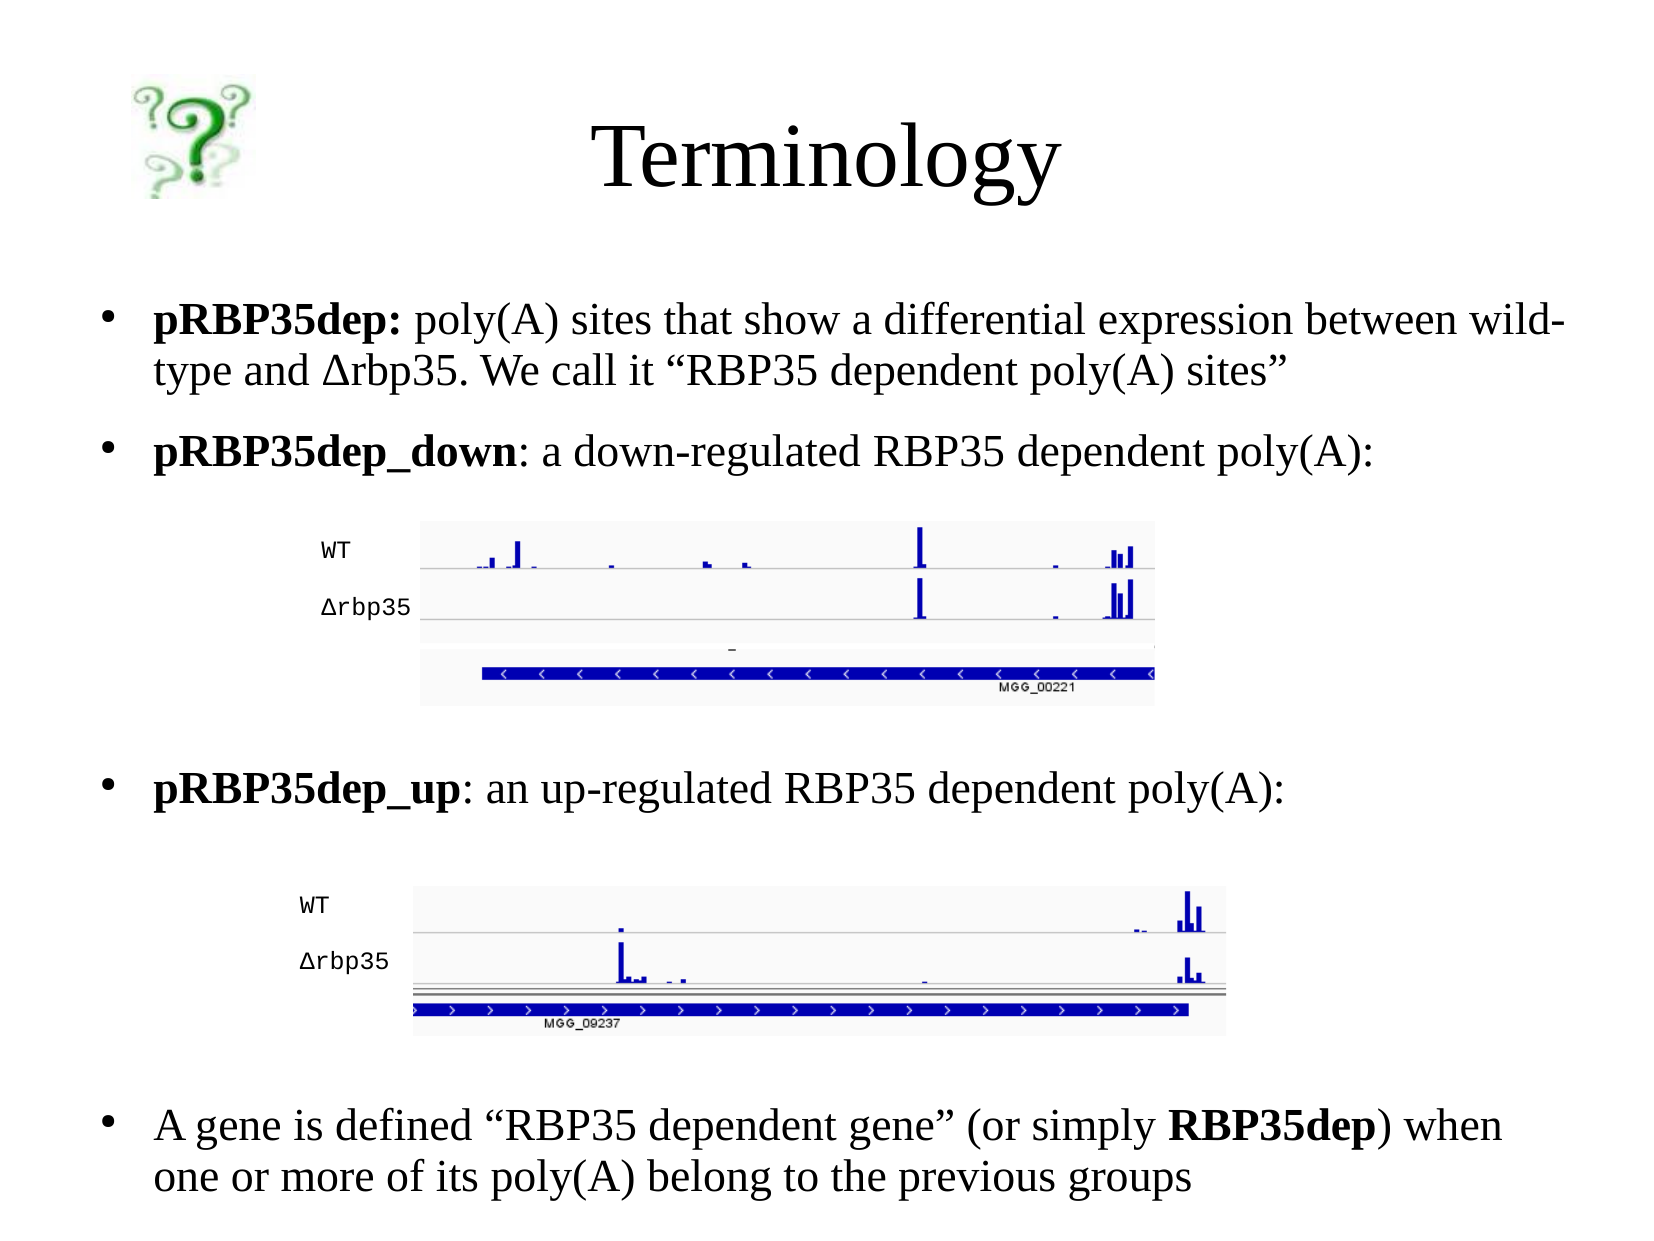

# Terminology
pRBP35dep: poly(A) sites that show a differential expression between wild-type and Δrbp35. We call it “RBP35 dependent poly(A) sites”
pRBP35dep_down: a down-regulated RBP35 dependent poly(A):
pRBP35dep_up: an up-regulated RBP35 dependent poly(A):
A gene is defined “RBP35 dependent gene” (or simply RBP35dep) when one or more of its poly(A) belong to the previous groups
WT
Δrbp35
WT
Δrbp35